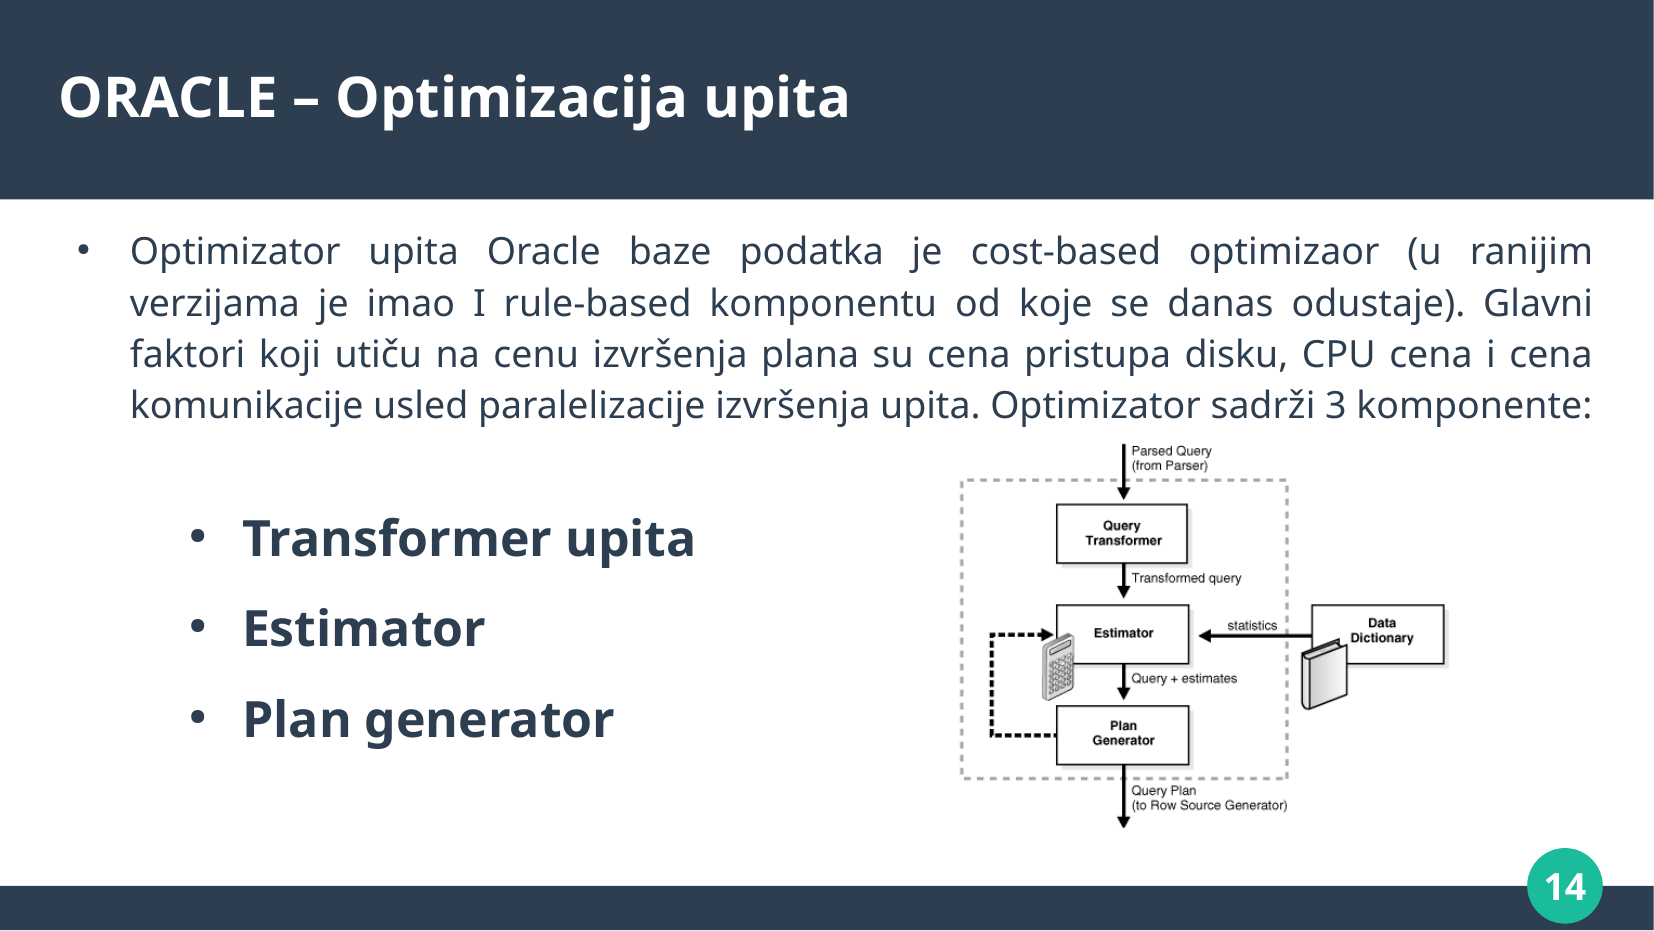

# ORACLE – Optimizacija upita
Optimizator upita Oracle baze podatka je cost-based optimizaor (u ranijim verzijama je imao I rule-based komponentu od koje se danas odustaje). Glavni faktori koji utiču na cenu izvršenja plana su cena pristupa disku, CPU cena i cena komunikacije usled paralelizacije izvršenja upita. Optimizator sadrži 3 komponente:
Transformer upita
Estimator
Plan generator